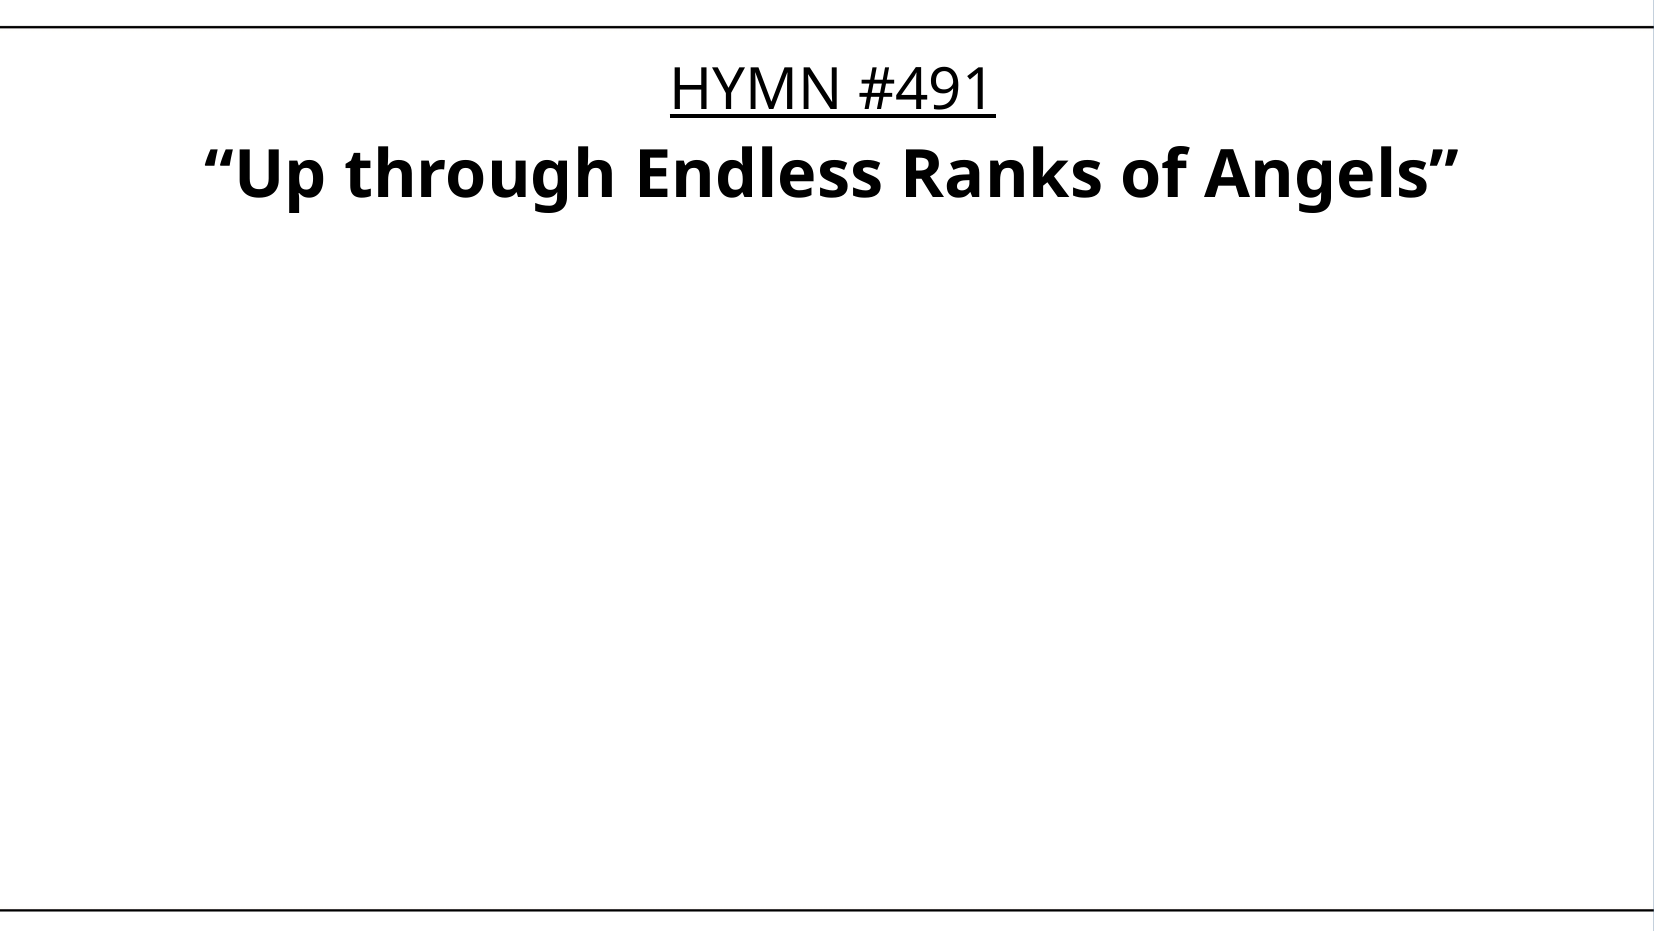

HYMN #491
“Up through Endless Ranks of Angels”